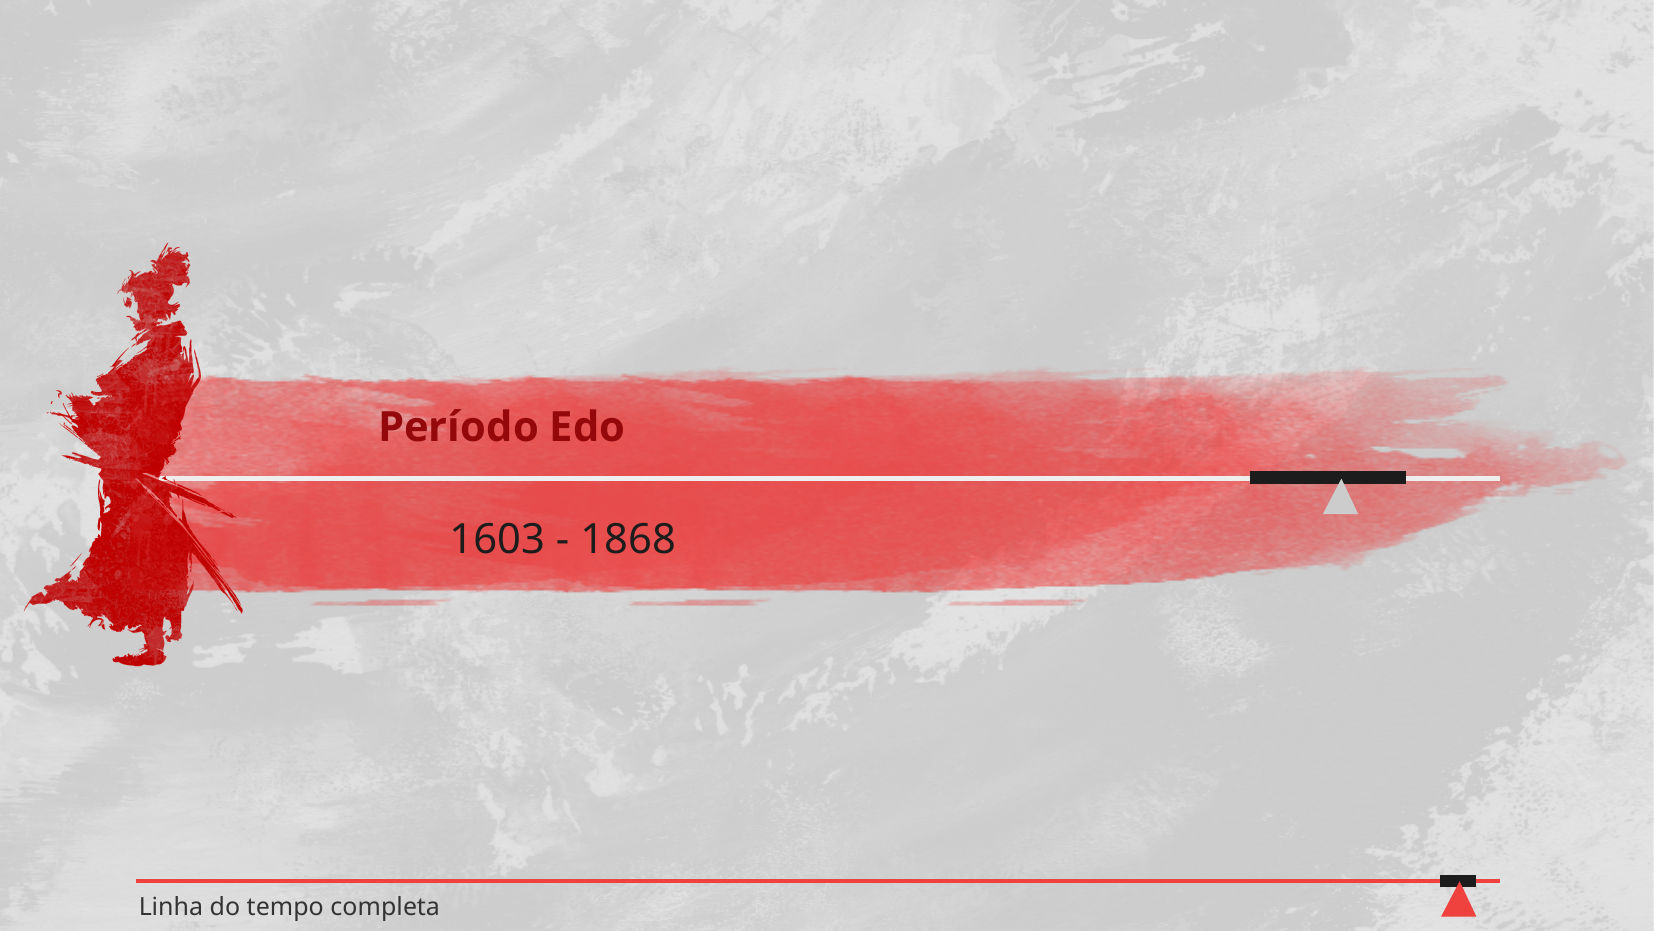

Período Edo
1603 - 1868
Linha do tempo completa